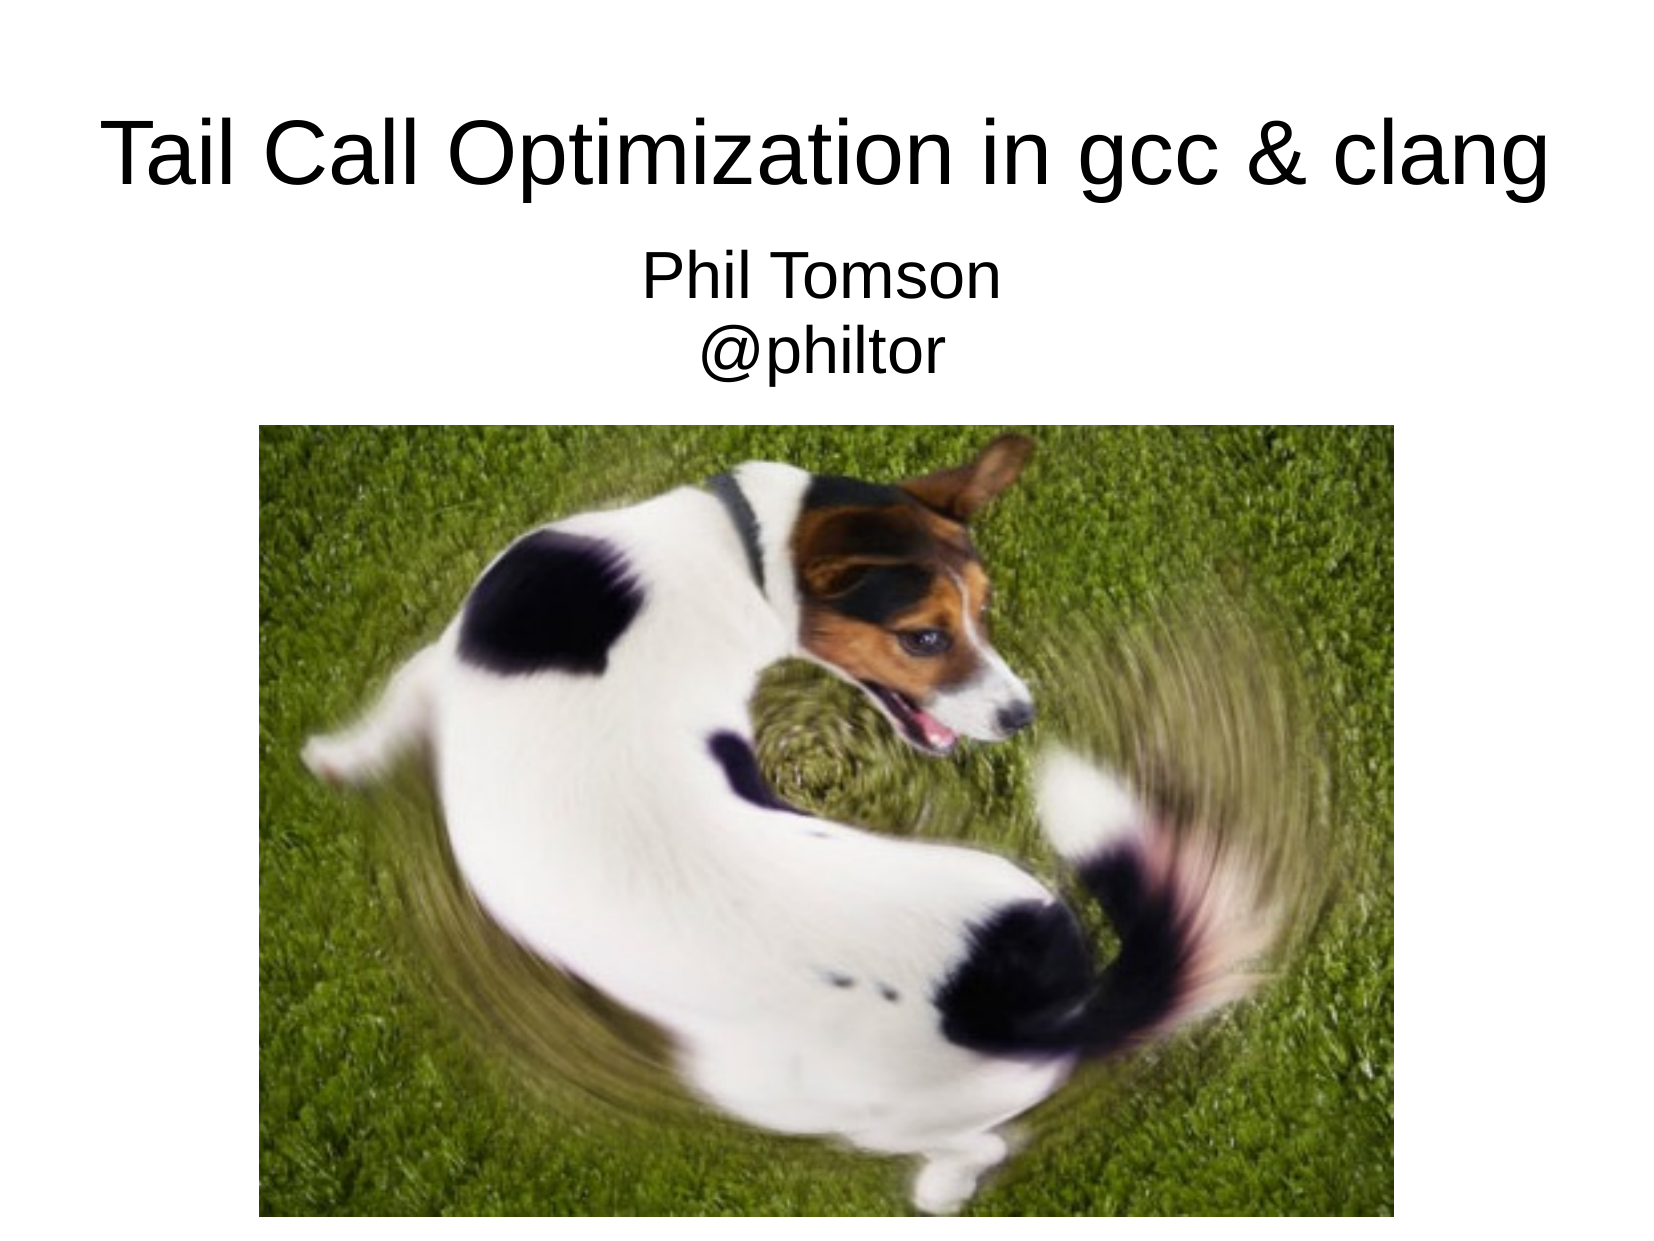

# Tail Call Optimization in gcc & clang
Phil Tomson
@philtor